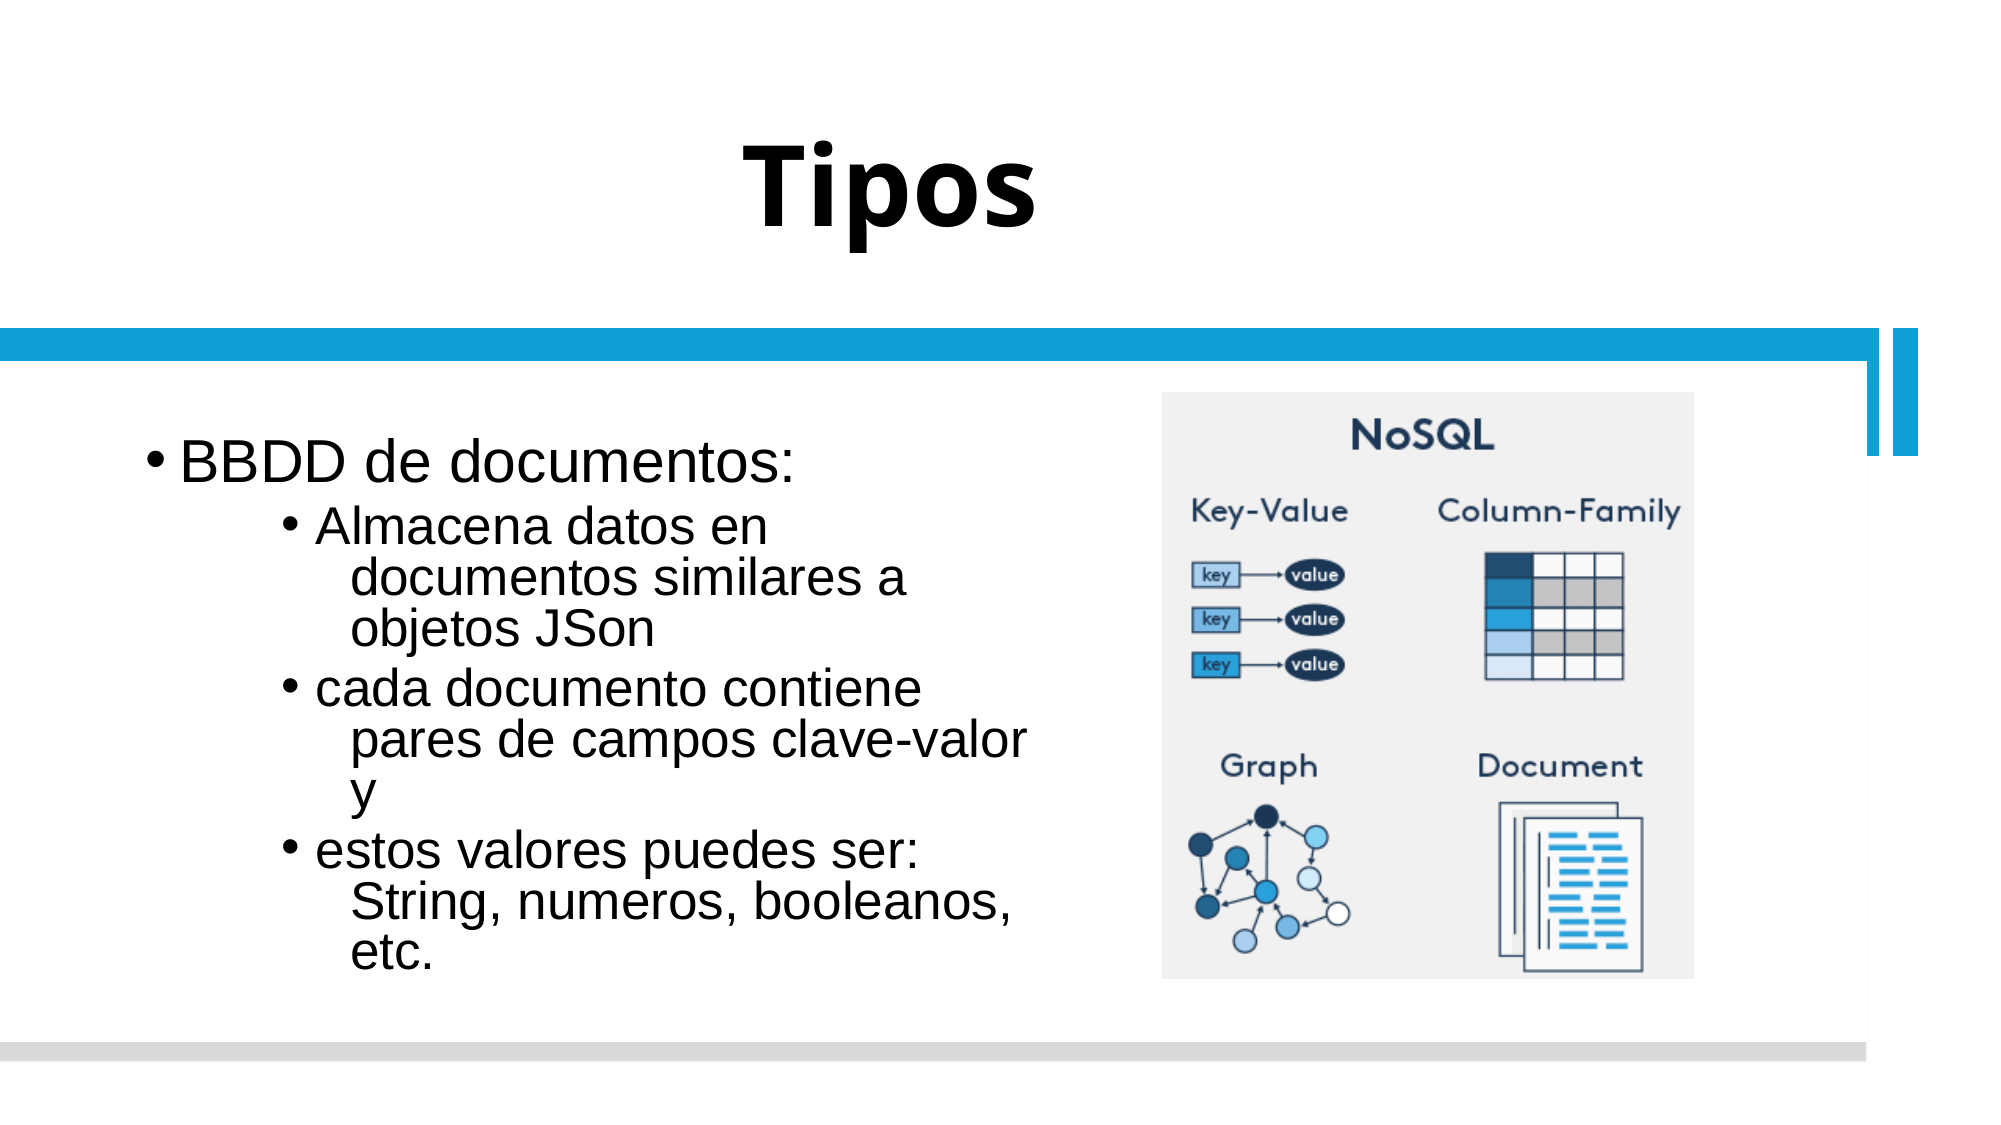

# Tipos
BBDD de documentos:
Almacena datos en documentos similares a objetos JSon
cada documento contiene pares de campos clave-valor y
estos valores puedes ser: String, numeros, booleanos, etc.